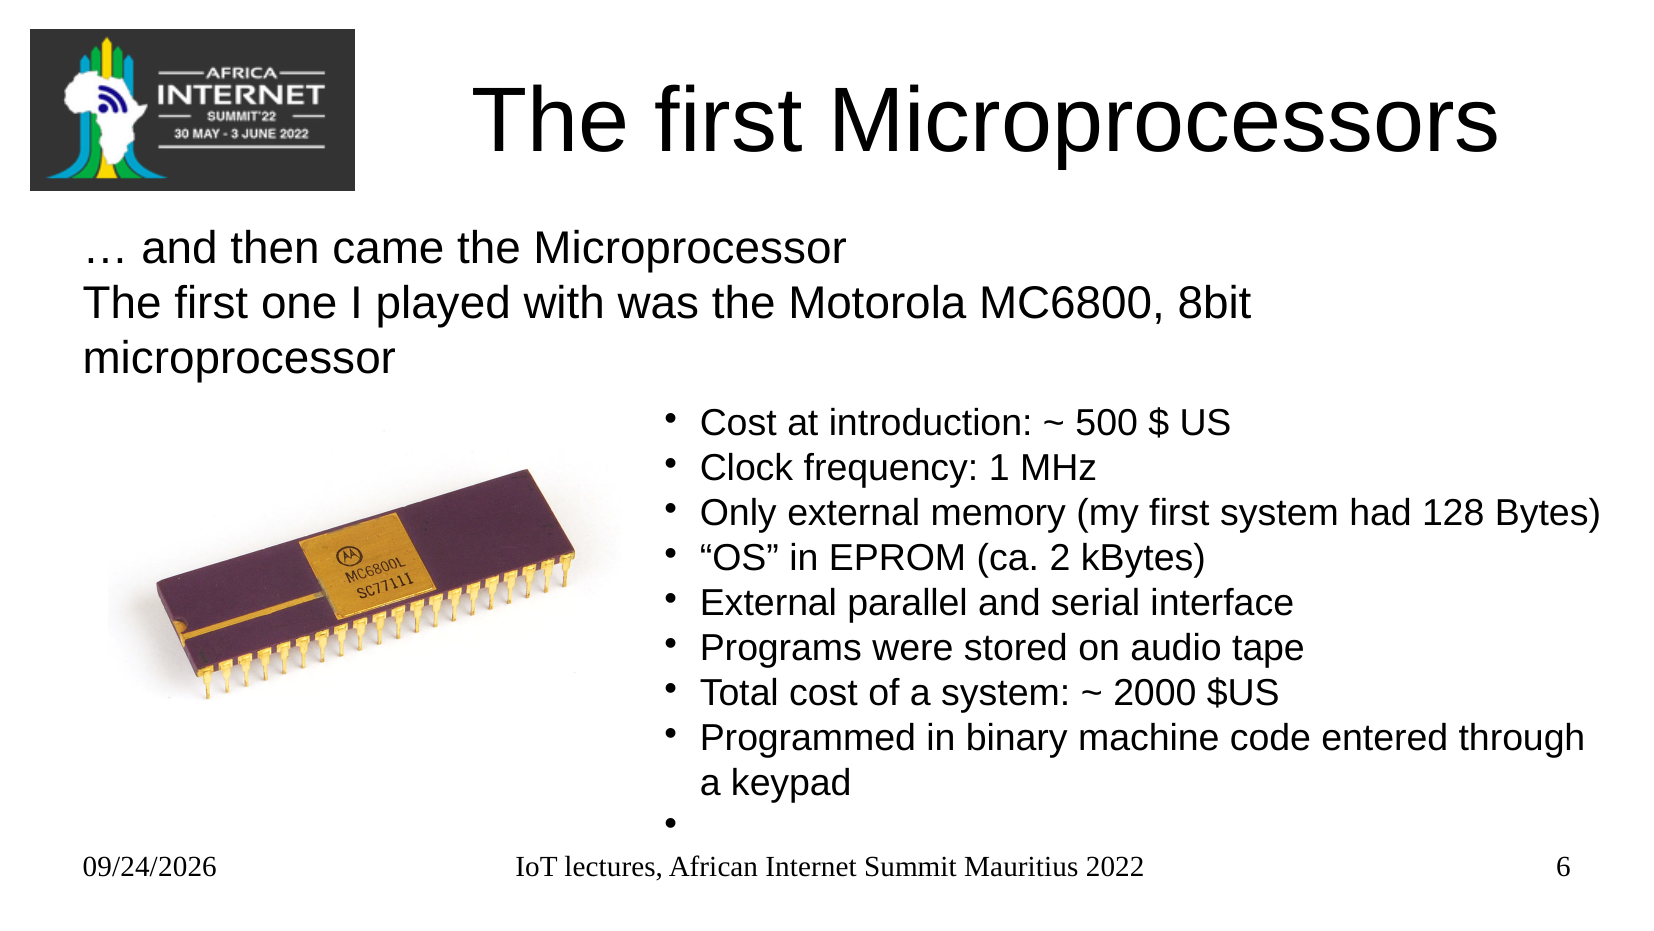

# The first Microprocessors
… and then came the Microprocessor
The first one I played with was the Motorola MC6800, 8bit microprocessor
Cost at introduction: ~ 500 $ US
Clock frequency: 1 MHz
Only external memory (my first system had 128 Bytes)
“OS” in EPROM (ca. 2 kBytes)
External parallel and serial interface
Programs were stored on audio tape
Total cost of a system: ~ 2000 $US
Programmed in binary machine code entered through a keypad
IoT lectures, African Internet Summit Mauritius 2022
6